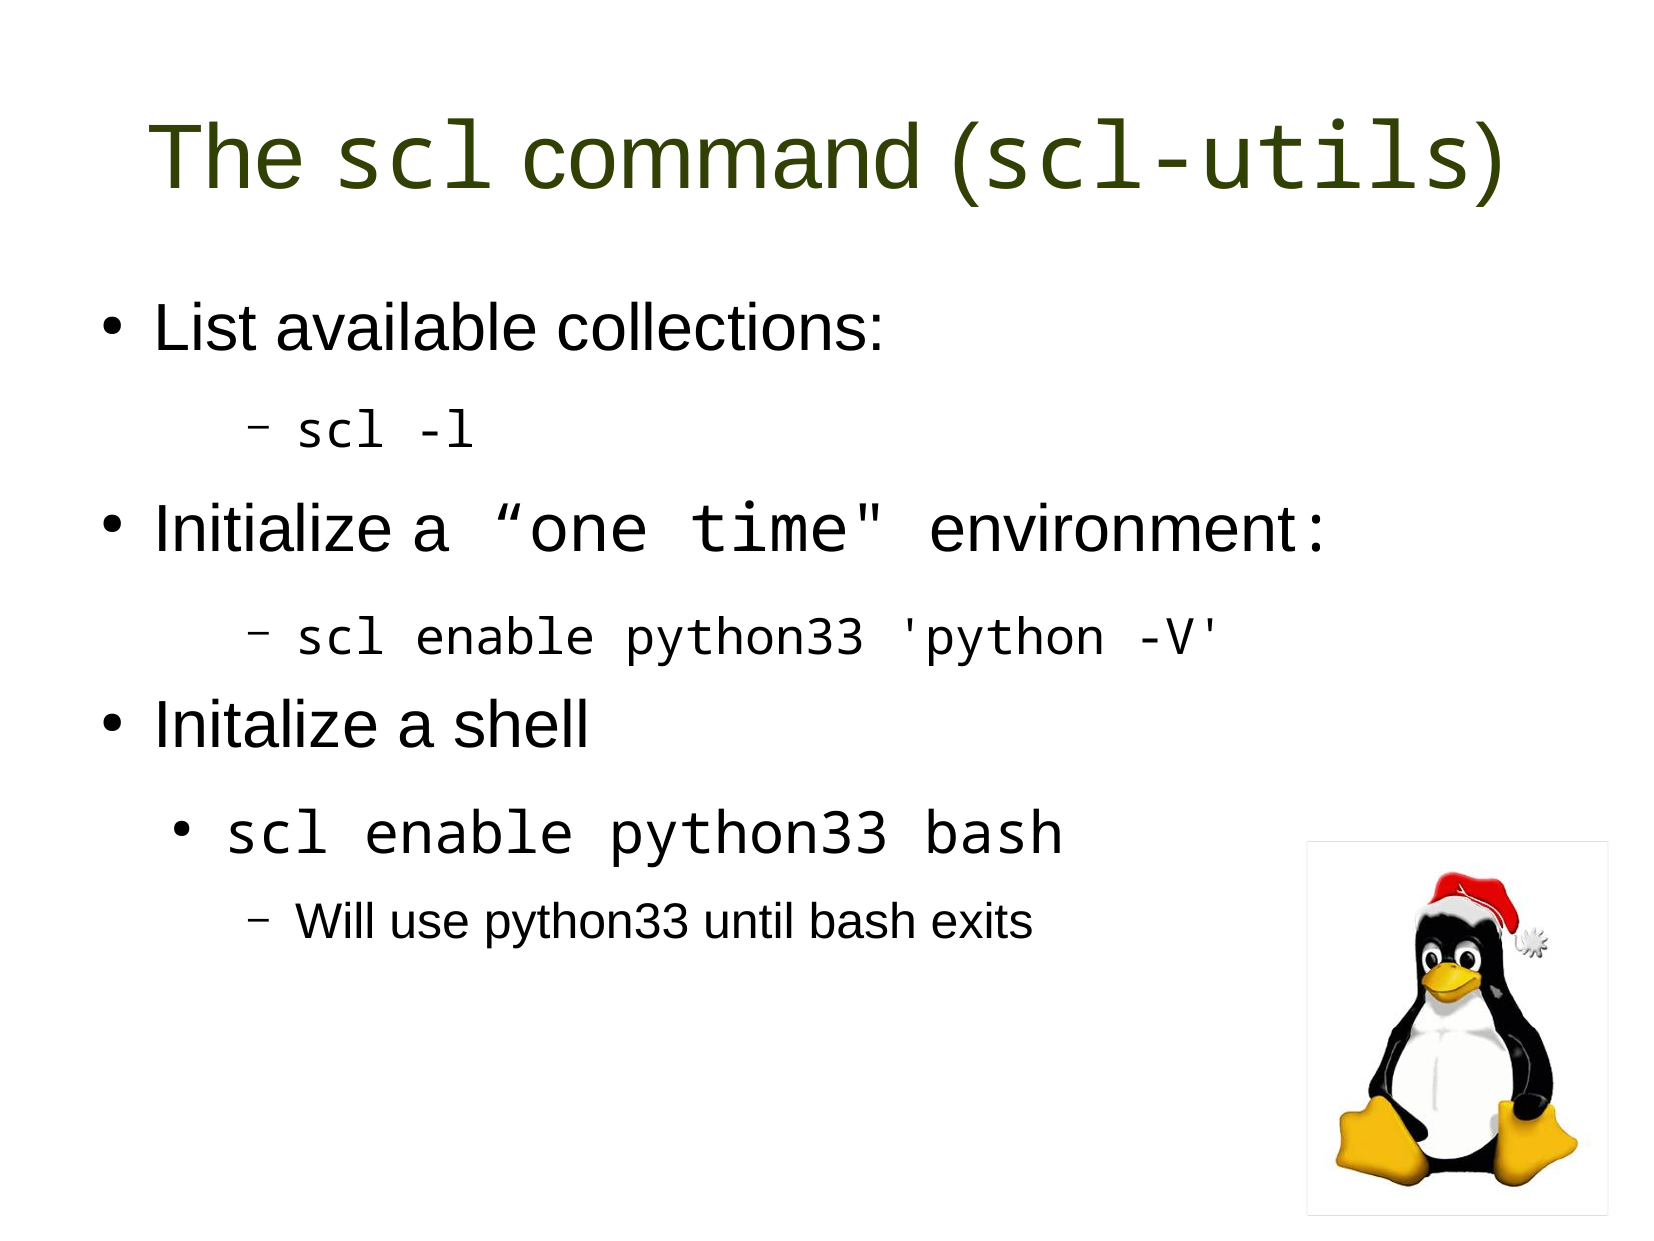

# The scl command (scl-utils)
List available collections:
scl -l
Initialize a “one time" environment:
scl enable python33 'python -V'
Initalize a shell
scl enable python33 bash
Will use python33 until bash exits